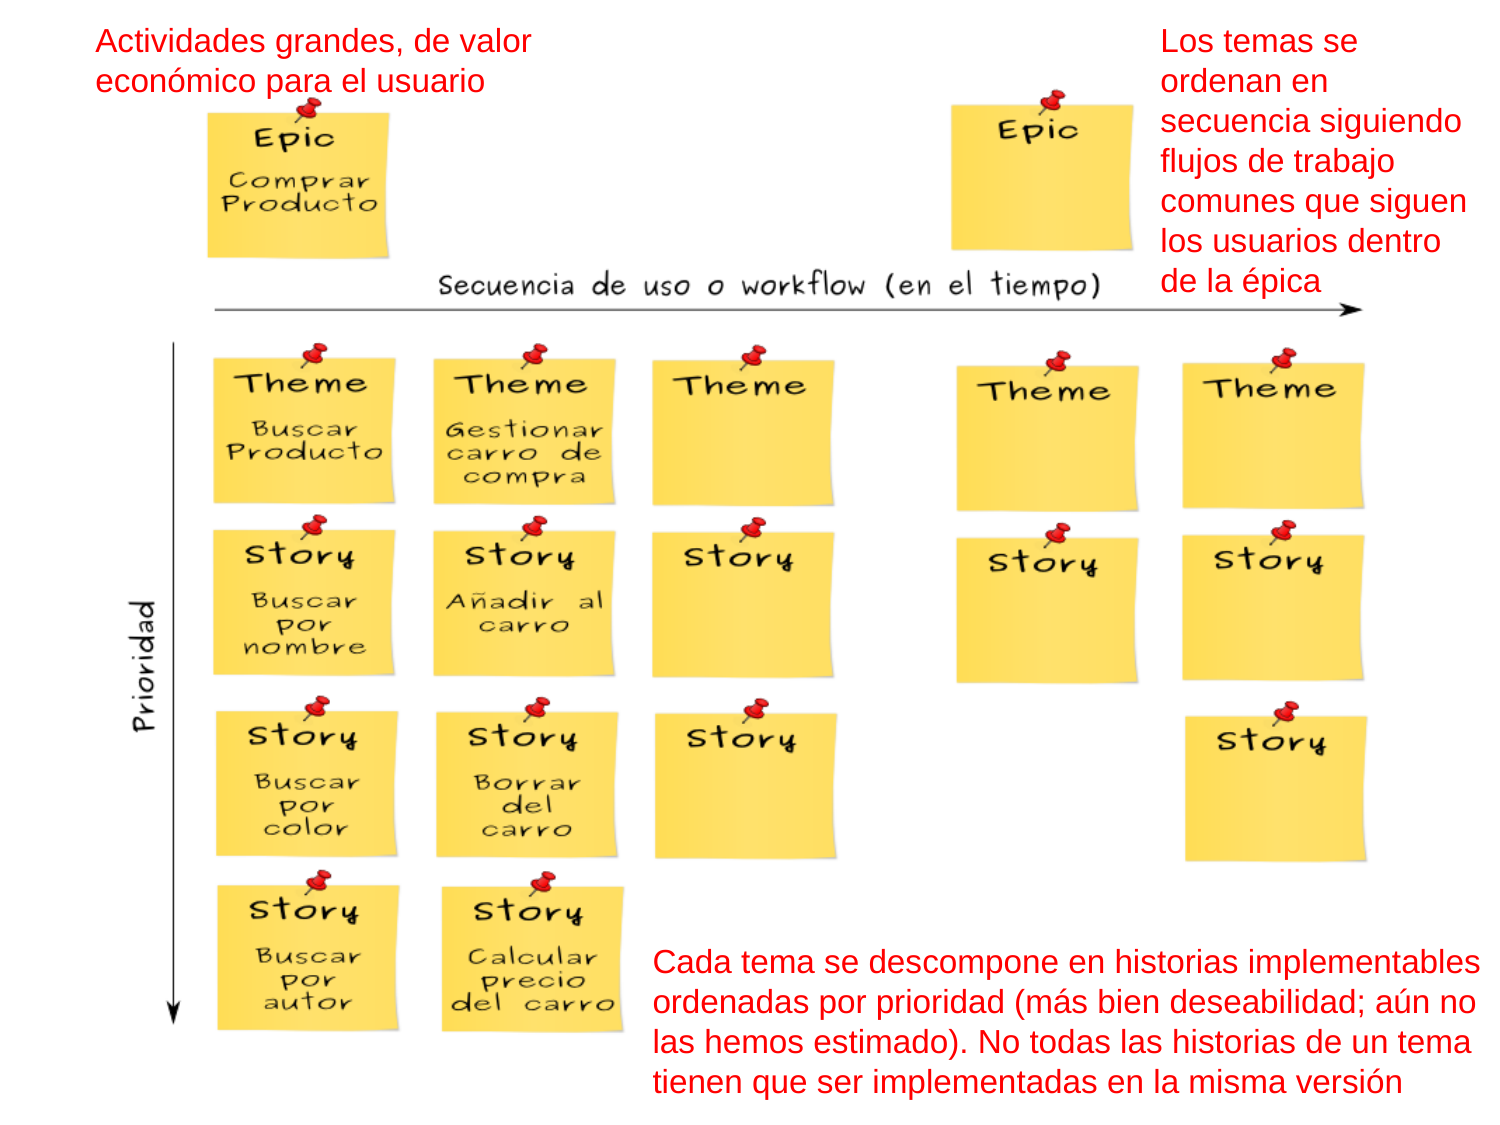

Actividades grandes, de valor
económico para el usuario
Los temas se
ordenan en
secuencia siguiendo
flujos de trabajo
comunes que siguen
los usuarios dentro
de la épica
Cada tema se descompone en historias implementables
ordenadas por prioridad (más bien deseabilidad; aún no
las hemos estimado). No todas las historias de un tema
tienen que ser implementadas en la misma versión